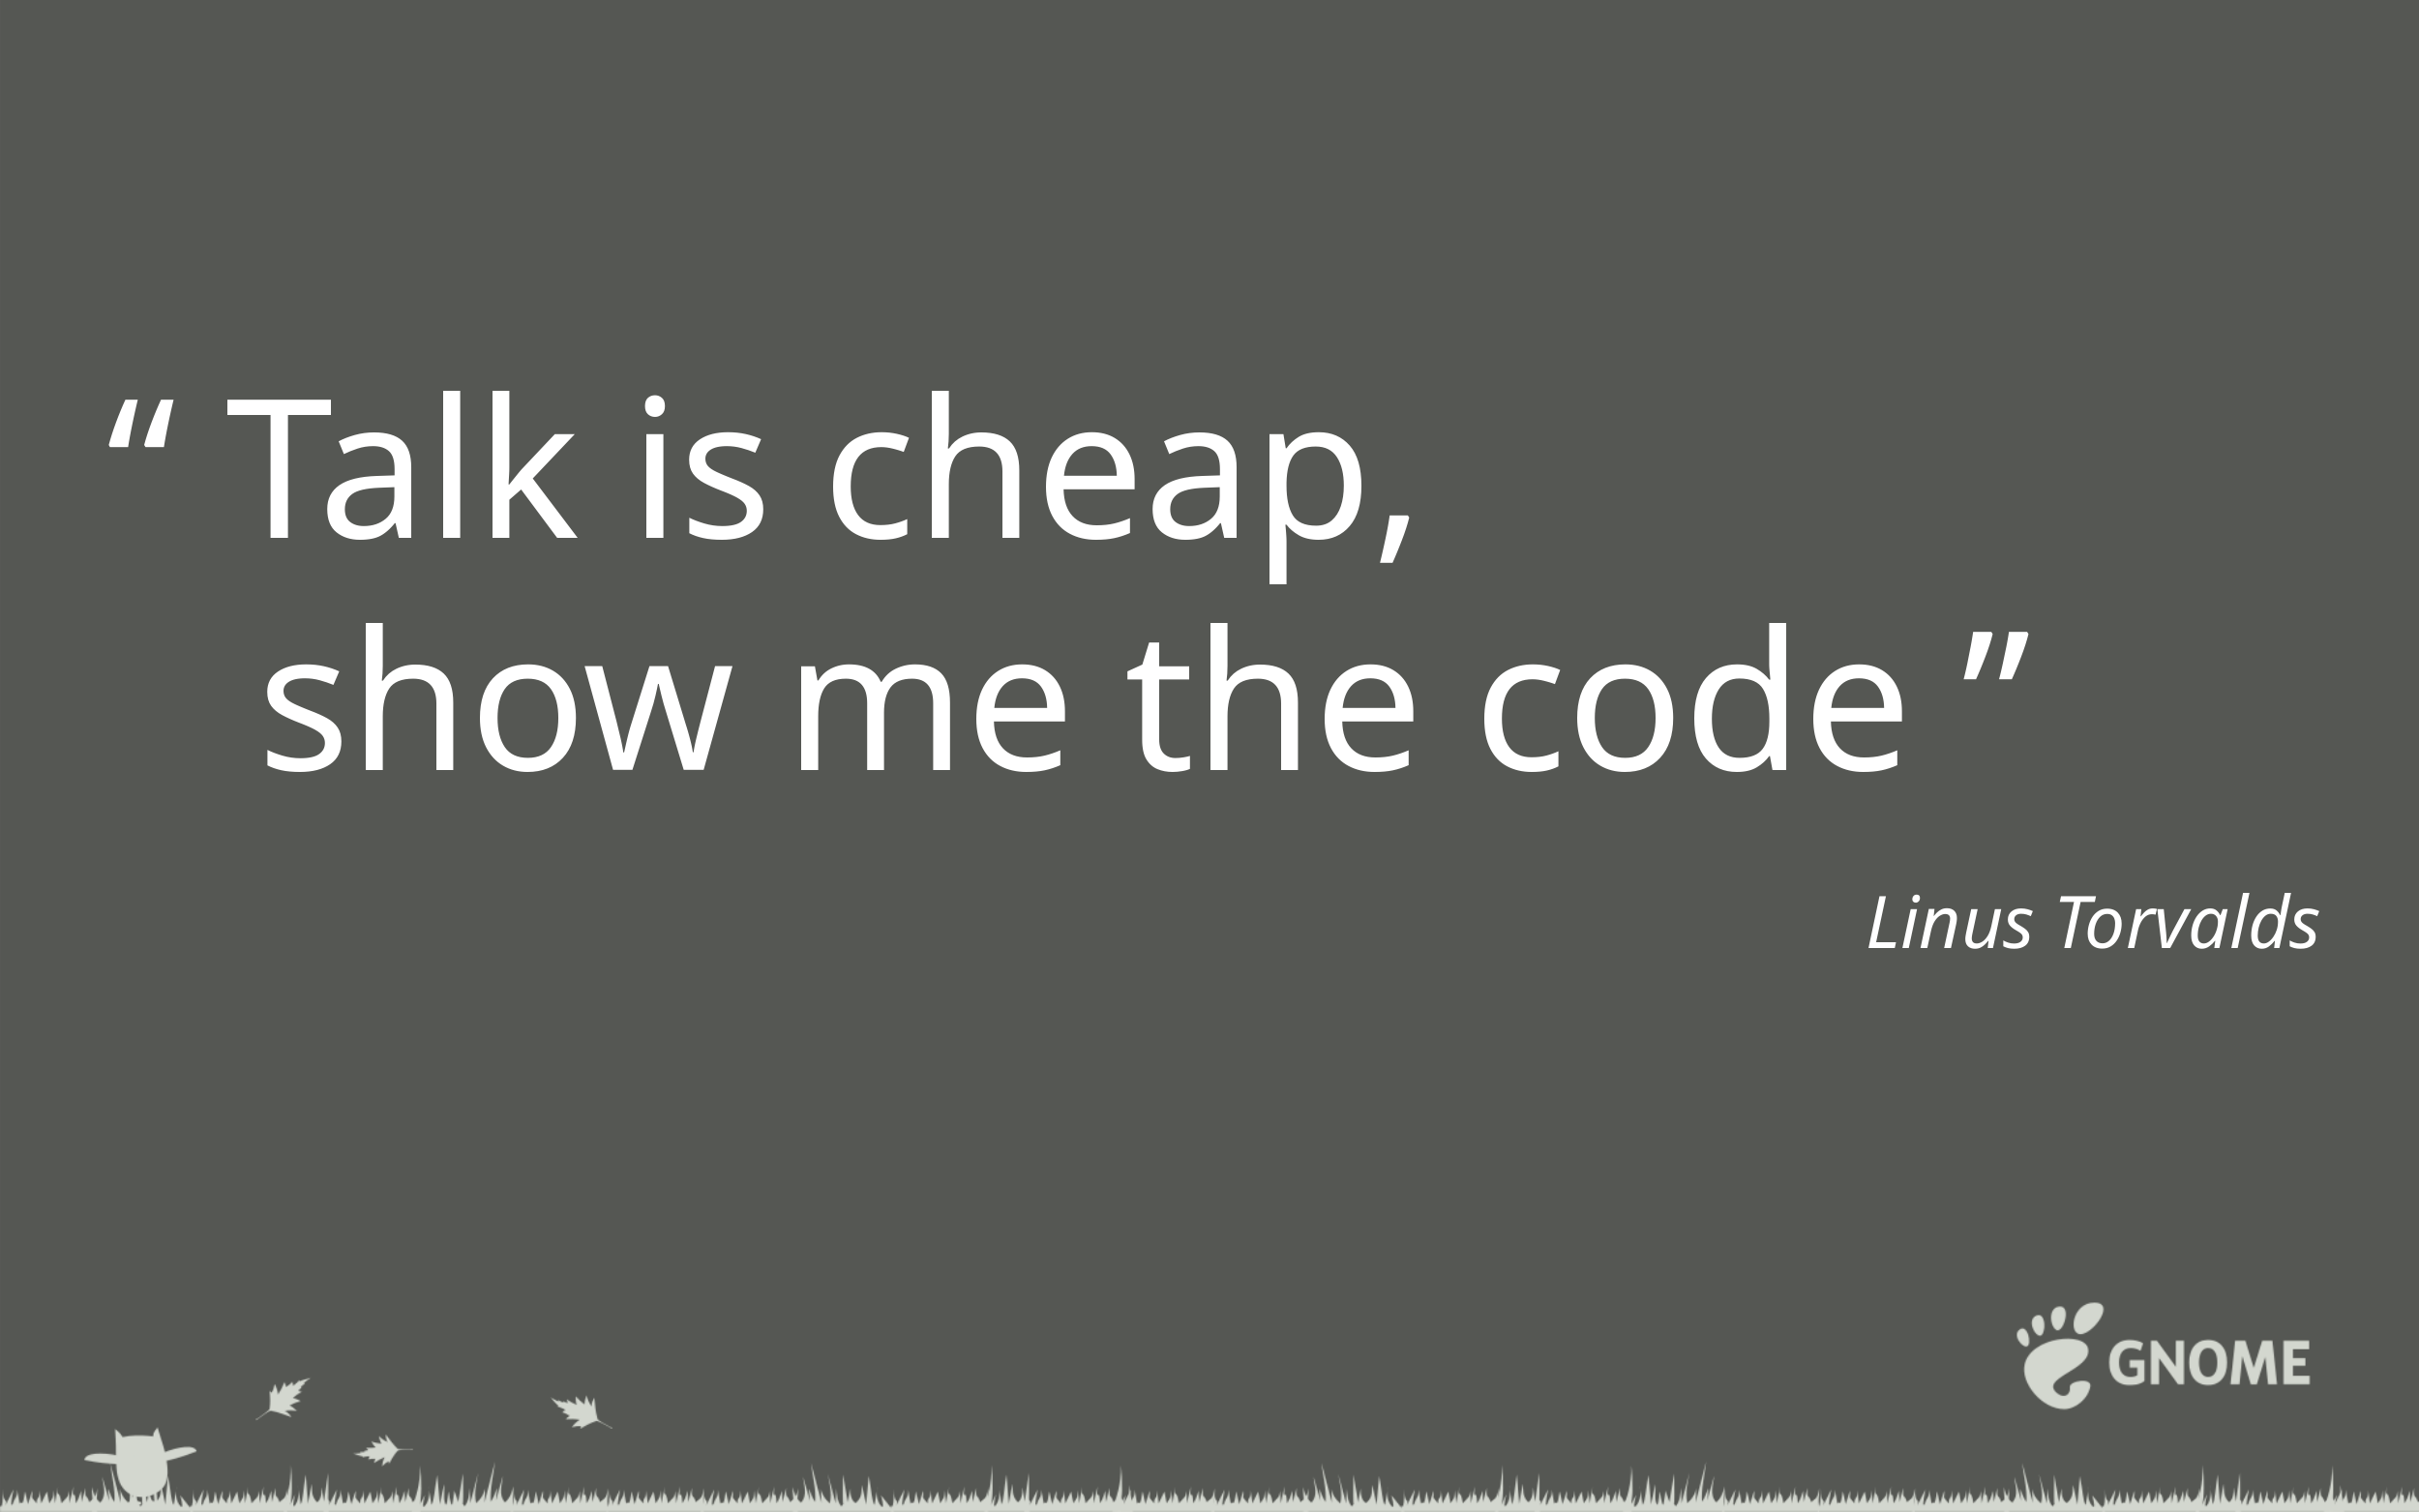

# “ Talk is cheap, show me the code ”
Linus Torvalds